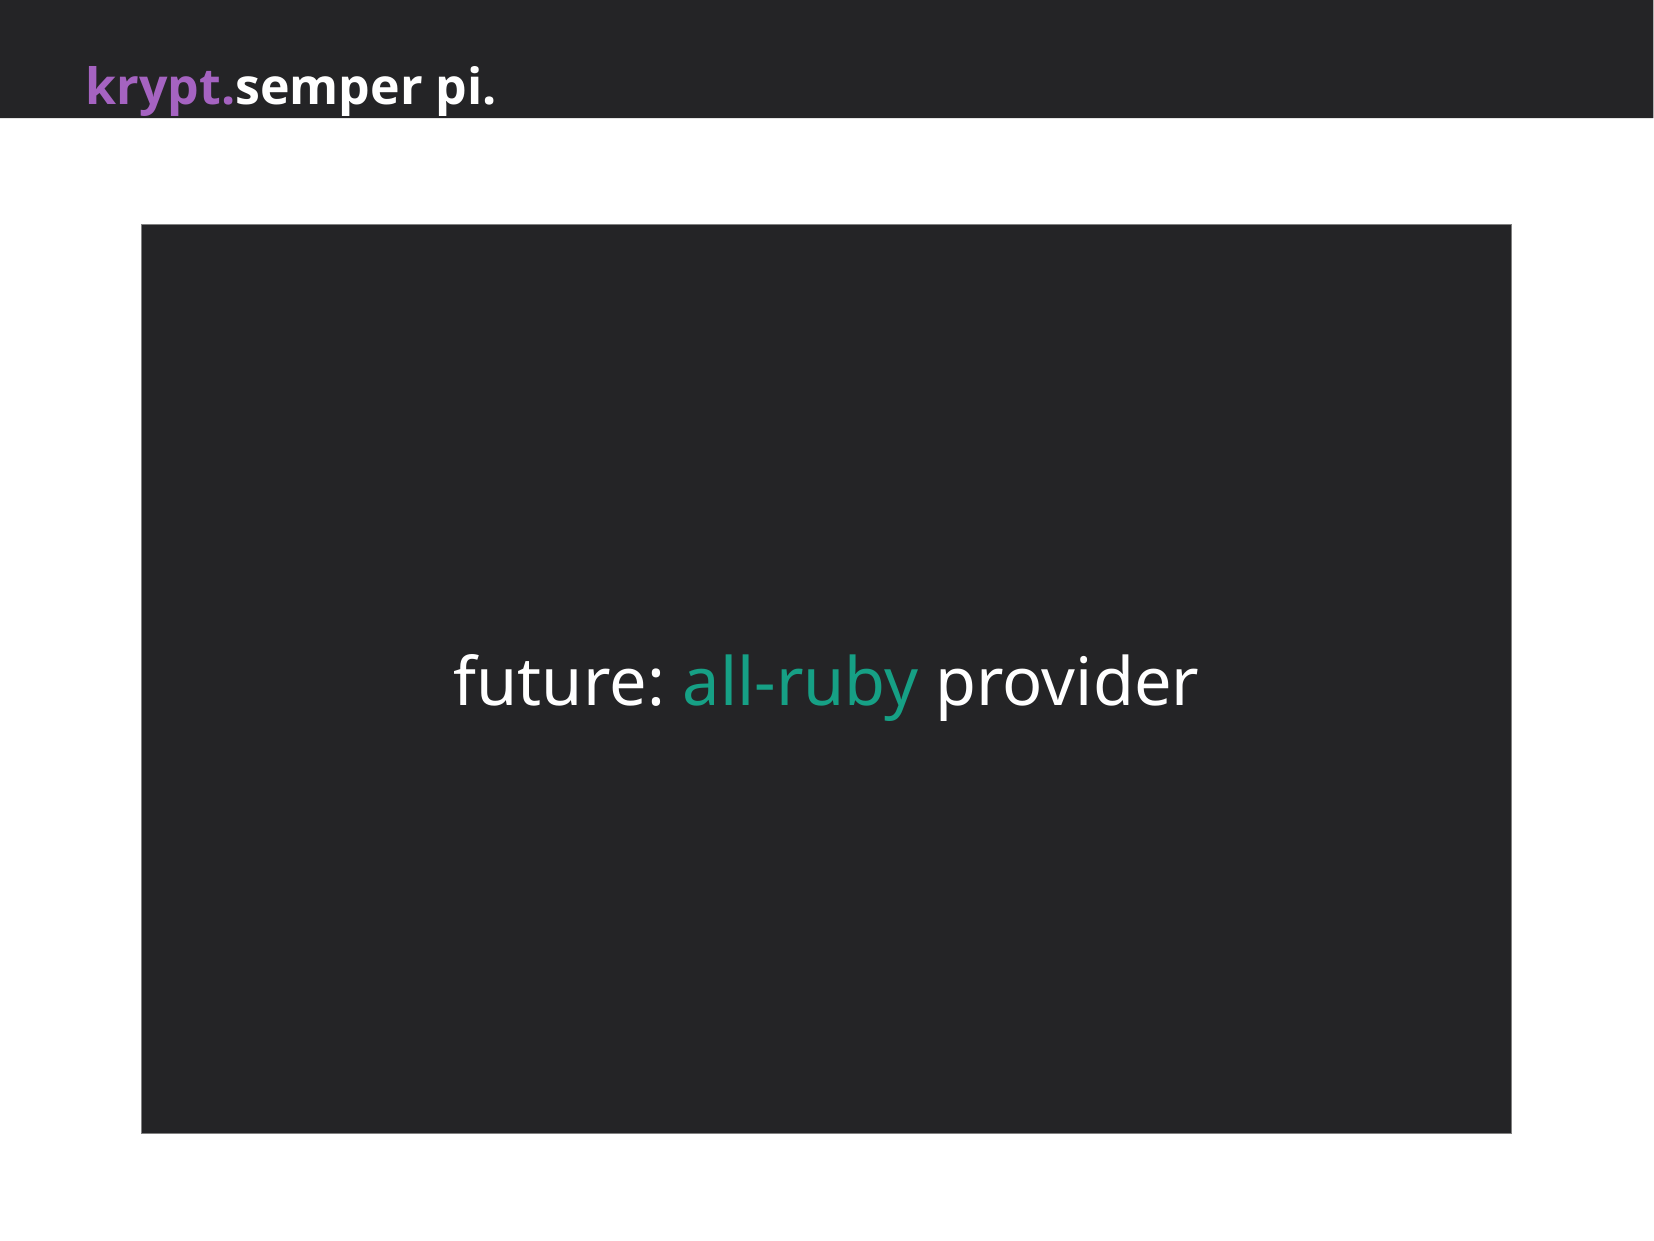

krypt.semper pi.
future: all-ruby provider
krypt first of all is a framework